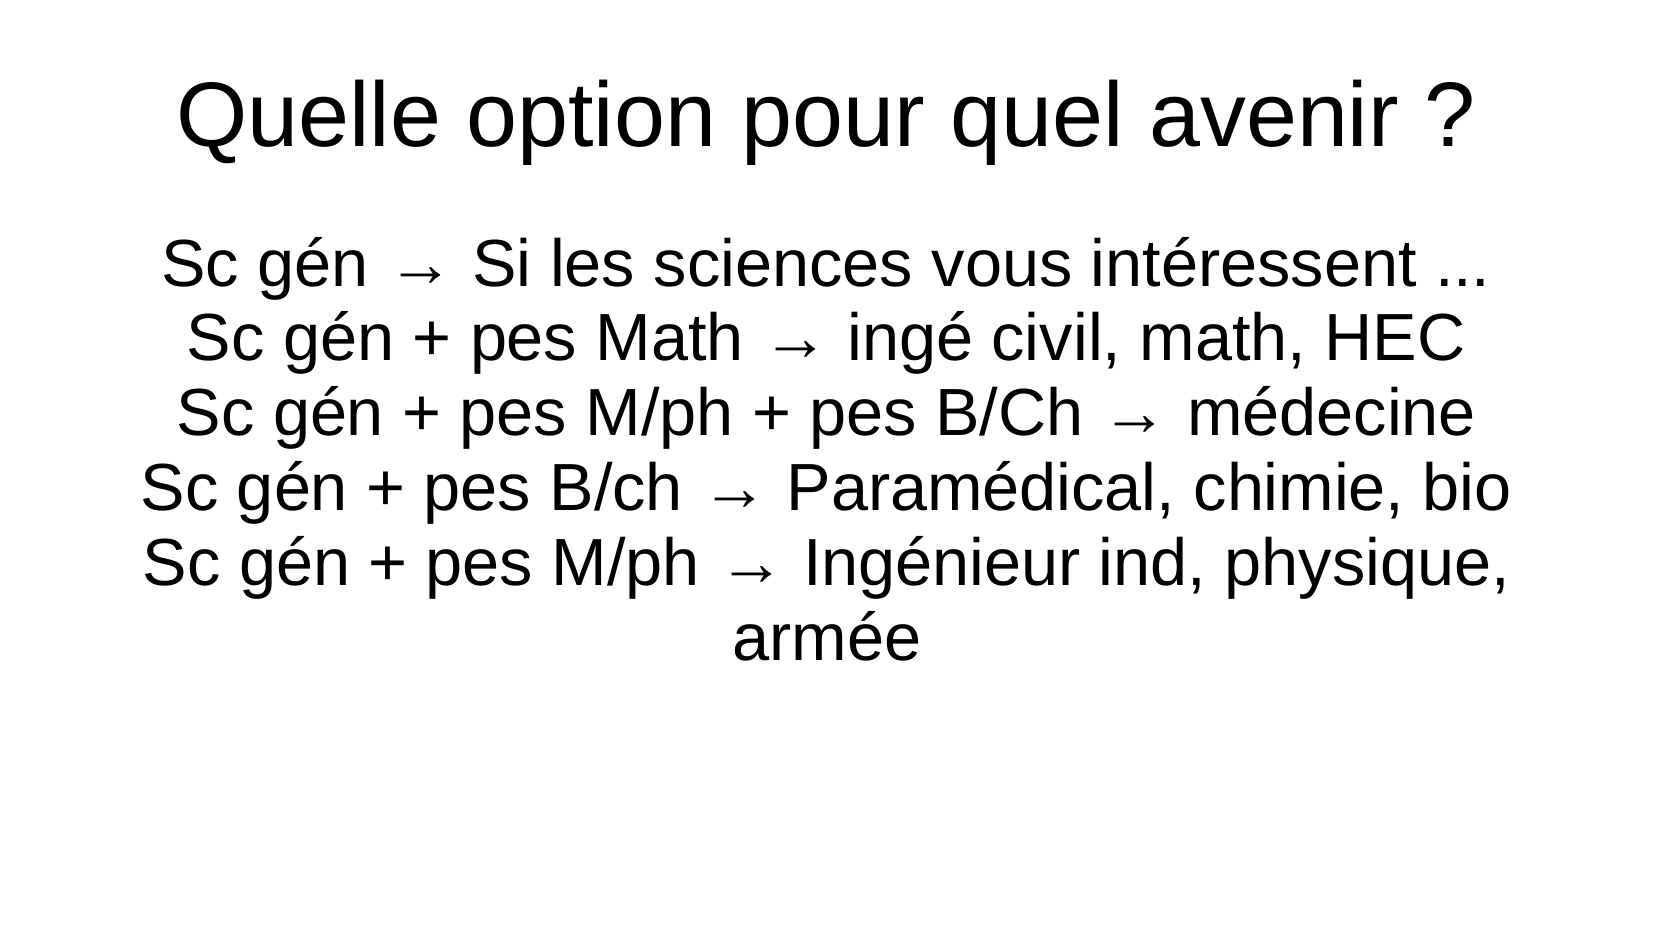

# Quelle option pour quel avenir ?
Sc gén → Si les sciences vous intéressent ...
Sc gén + pes Math → ingé civil, math, HEC
Sc gén + pes M/ph + pes B/Ch → médecine
Sc gén + pes B/ch → Paramédical, chimie, bio
Sc gén + pes M/ph → Ingénieur ind, physique, armée